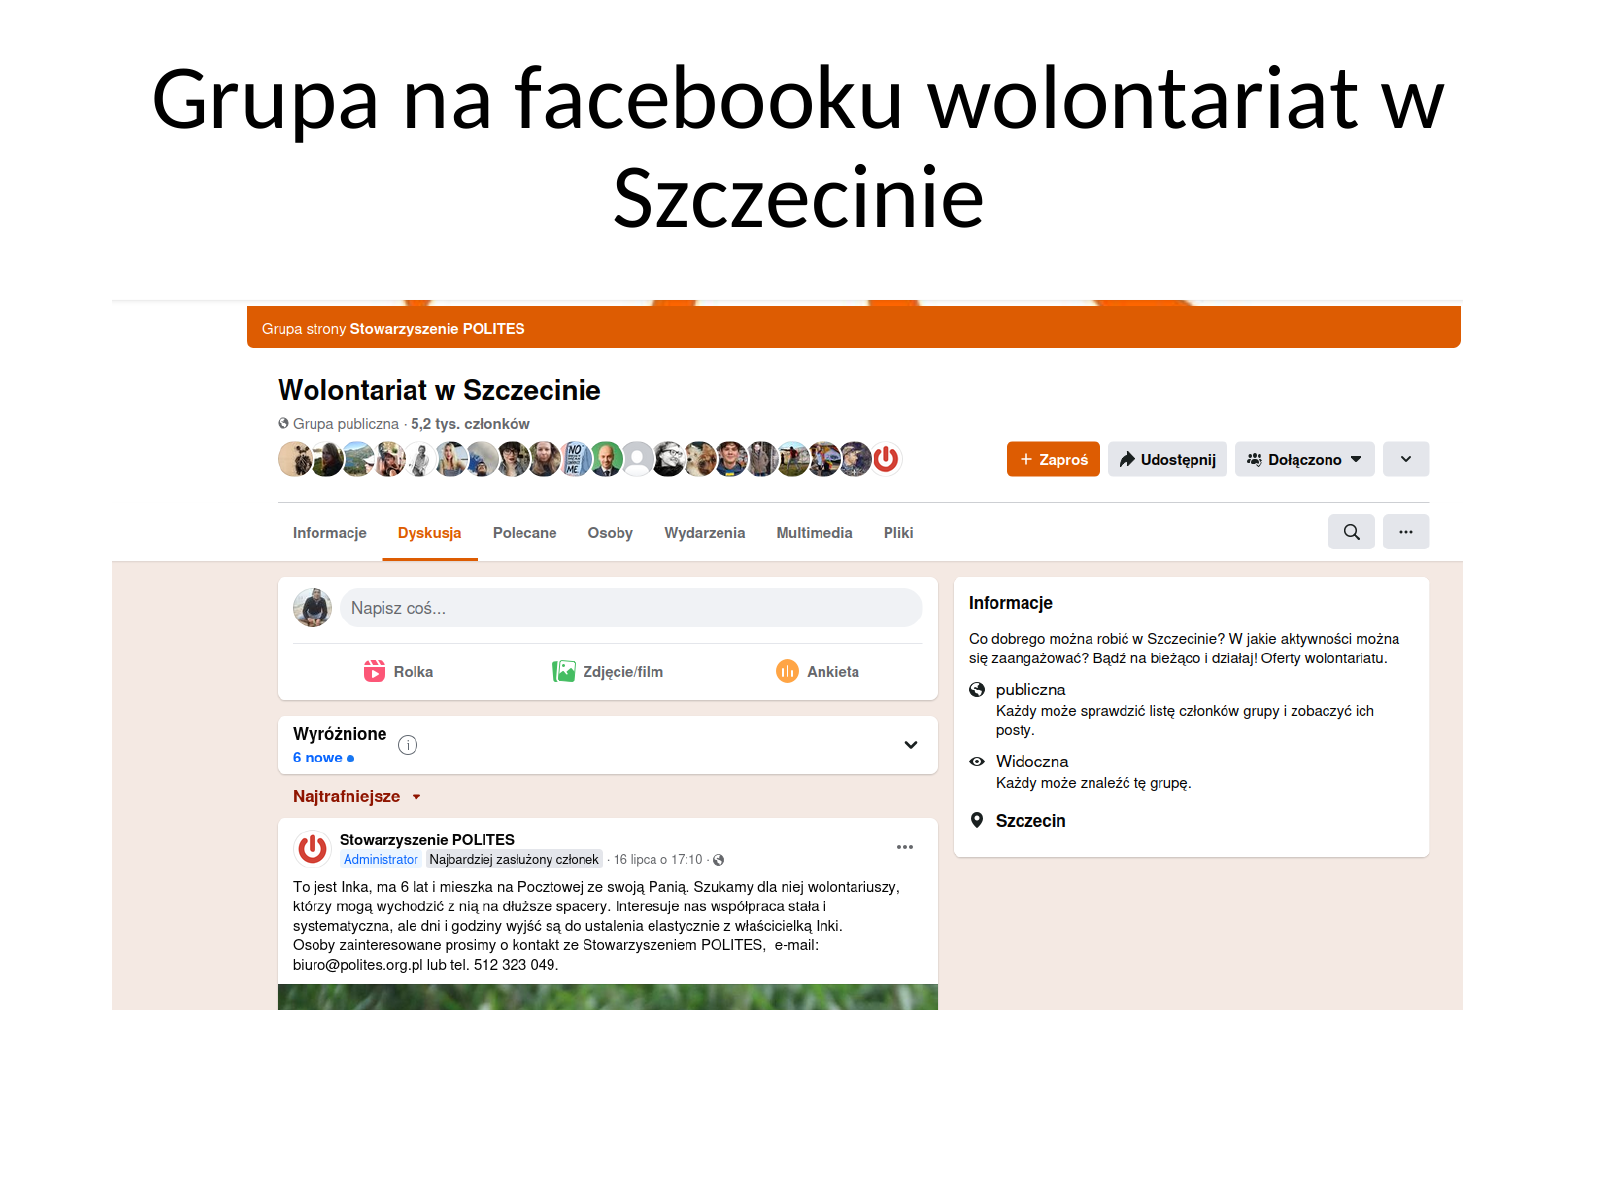

# Grupa na facebooku wolontariat w Szczecinie